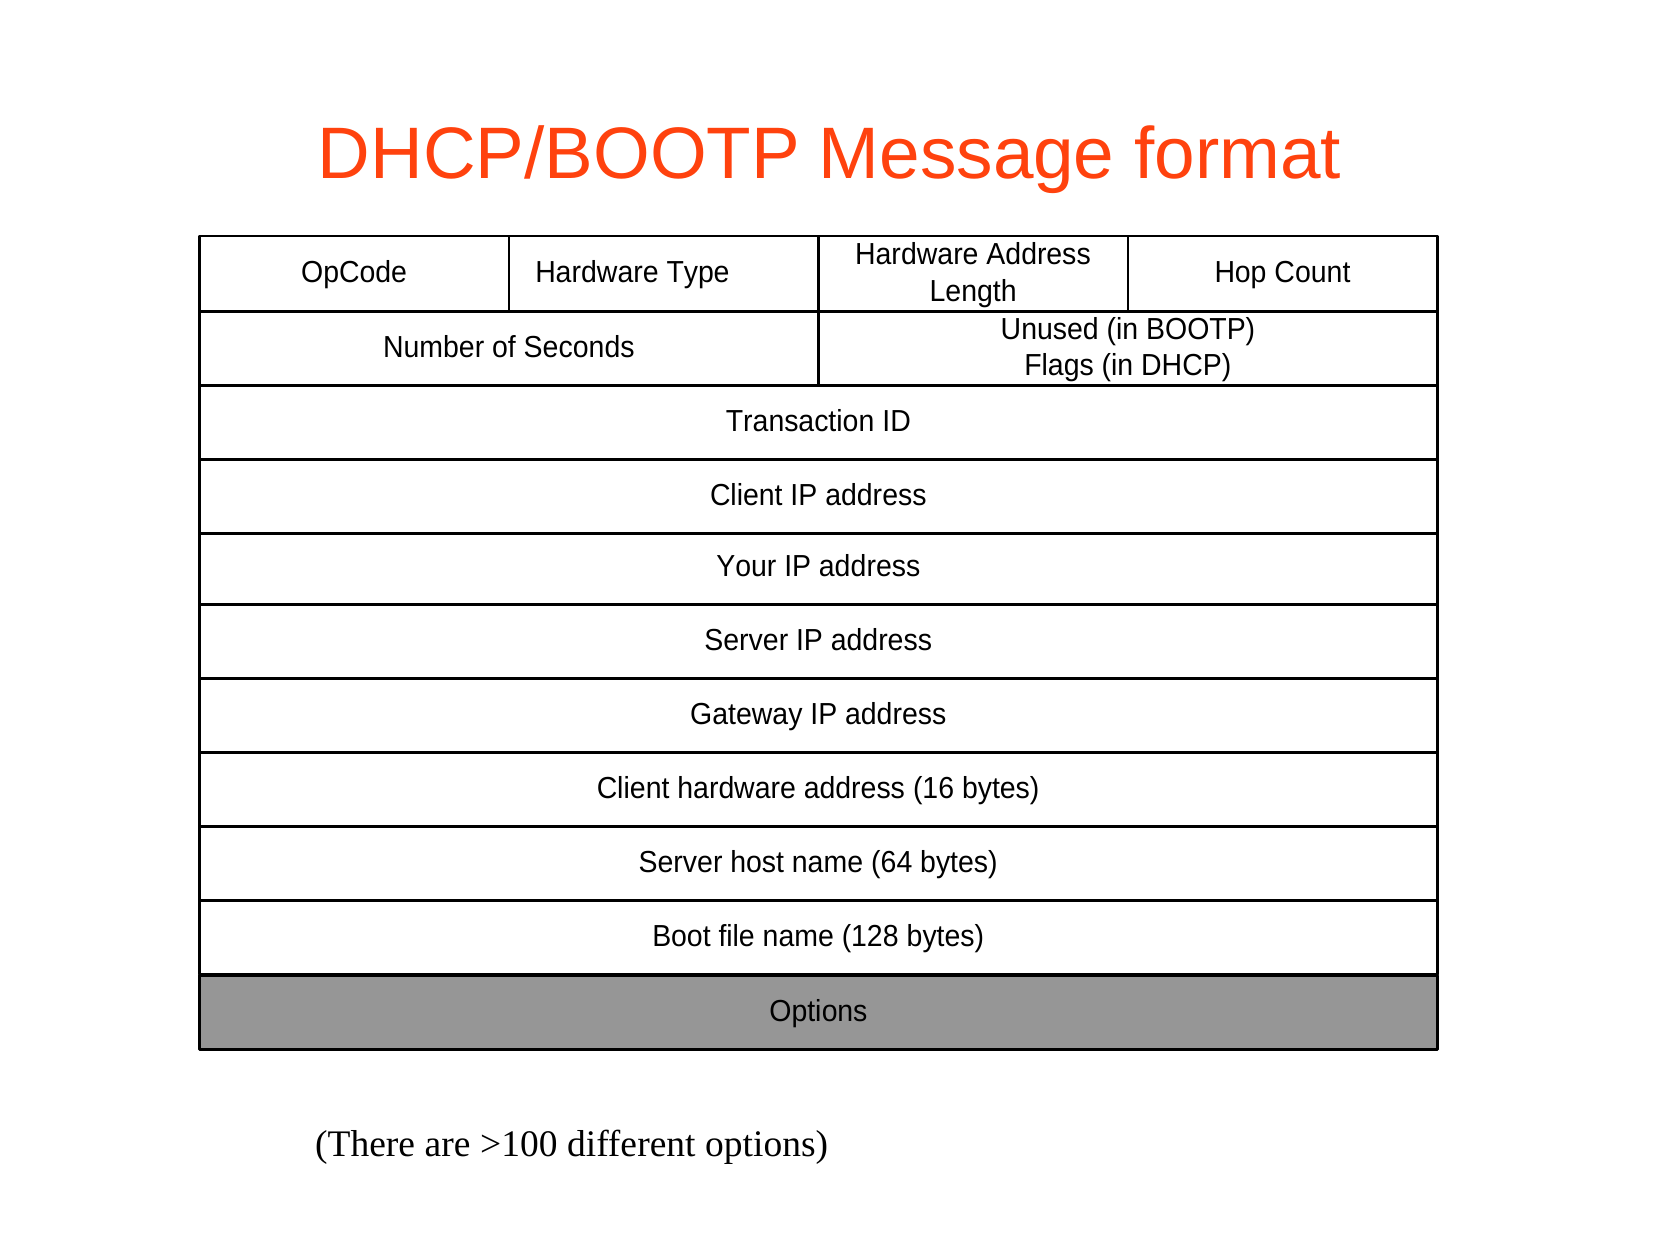

# DHCP/BOOTP Message format
(There are >100 different options)